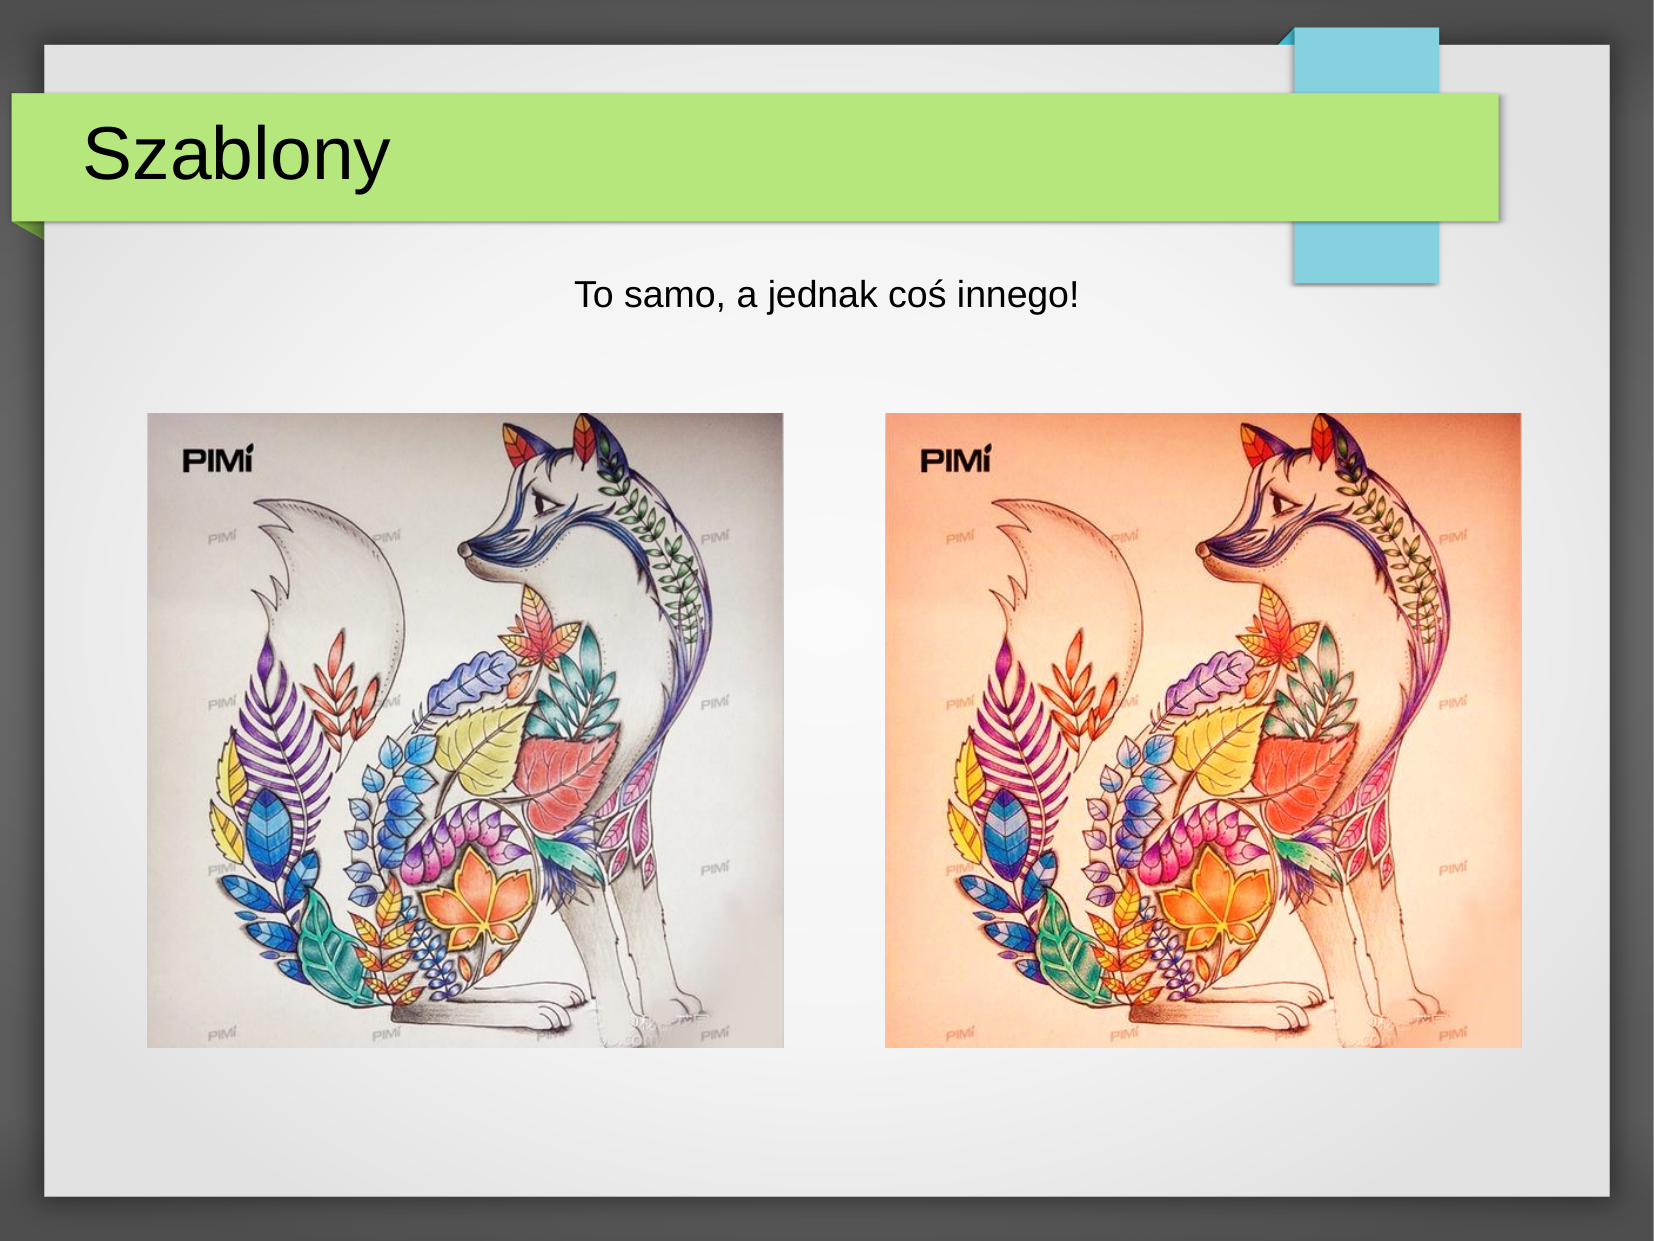

# Szablony
To samo, a jednak coś innego!